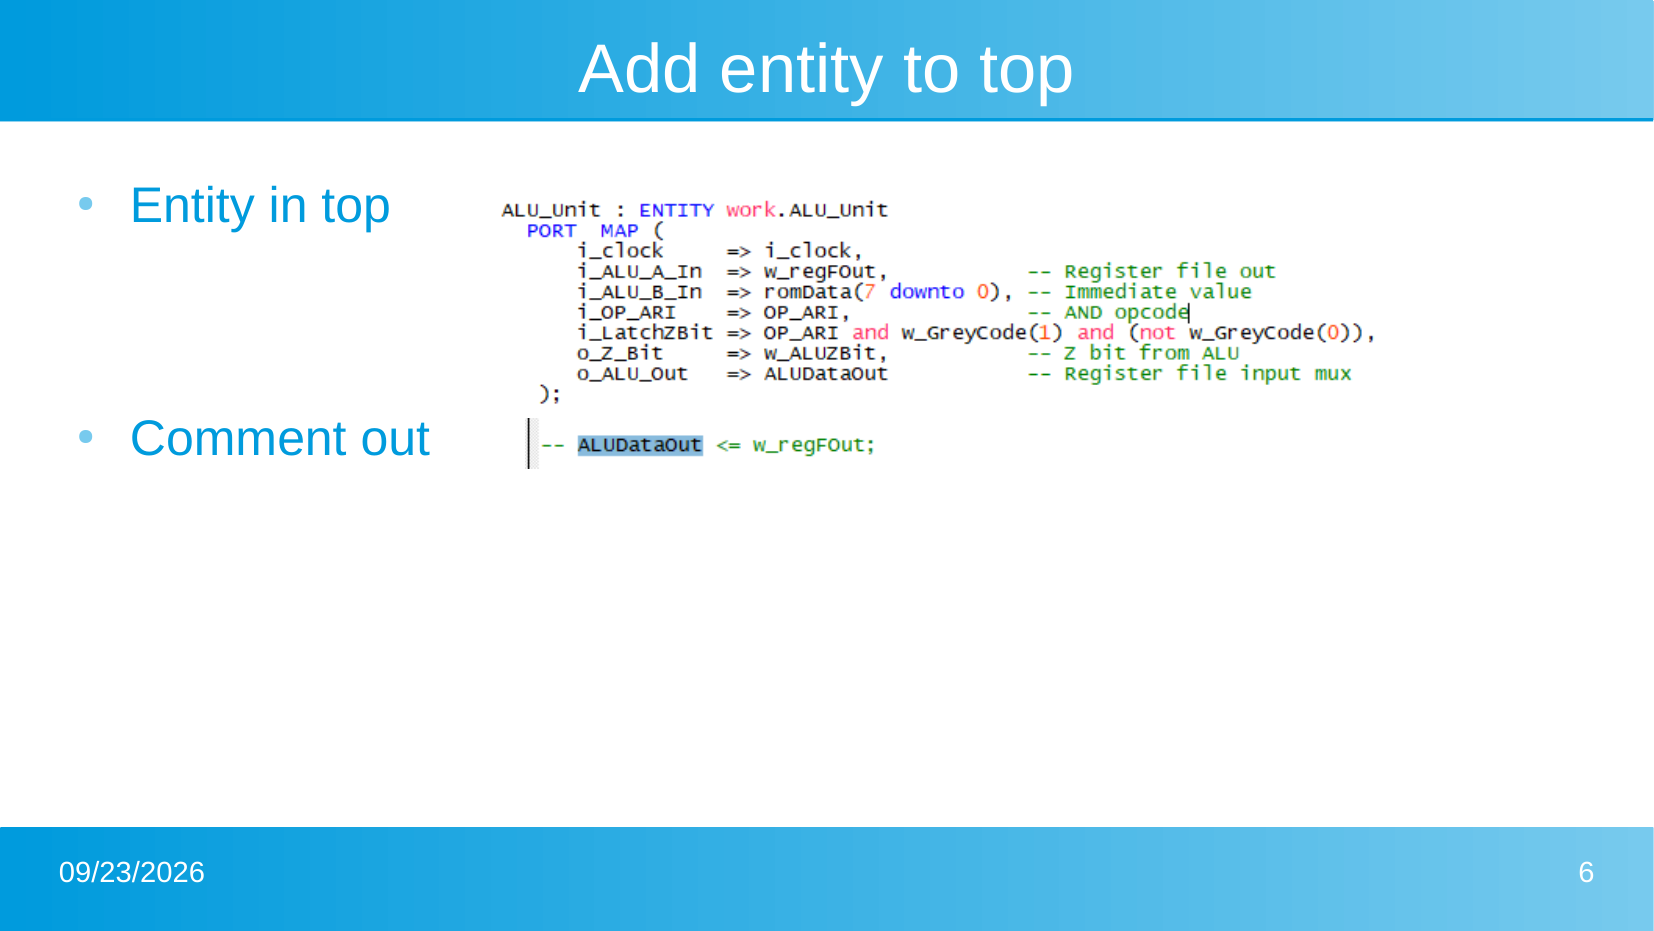

# Add entity to top
Entity in top
Comment out
6